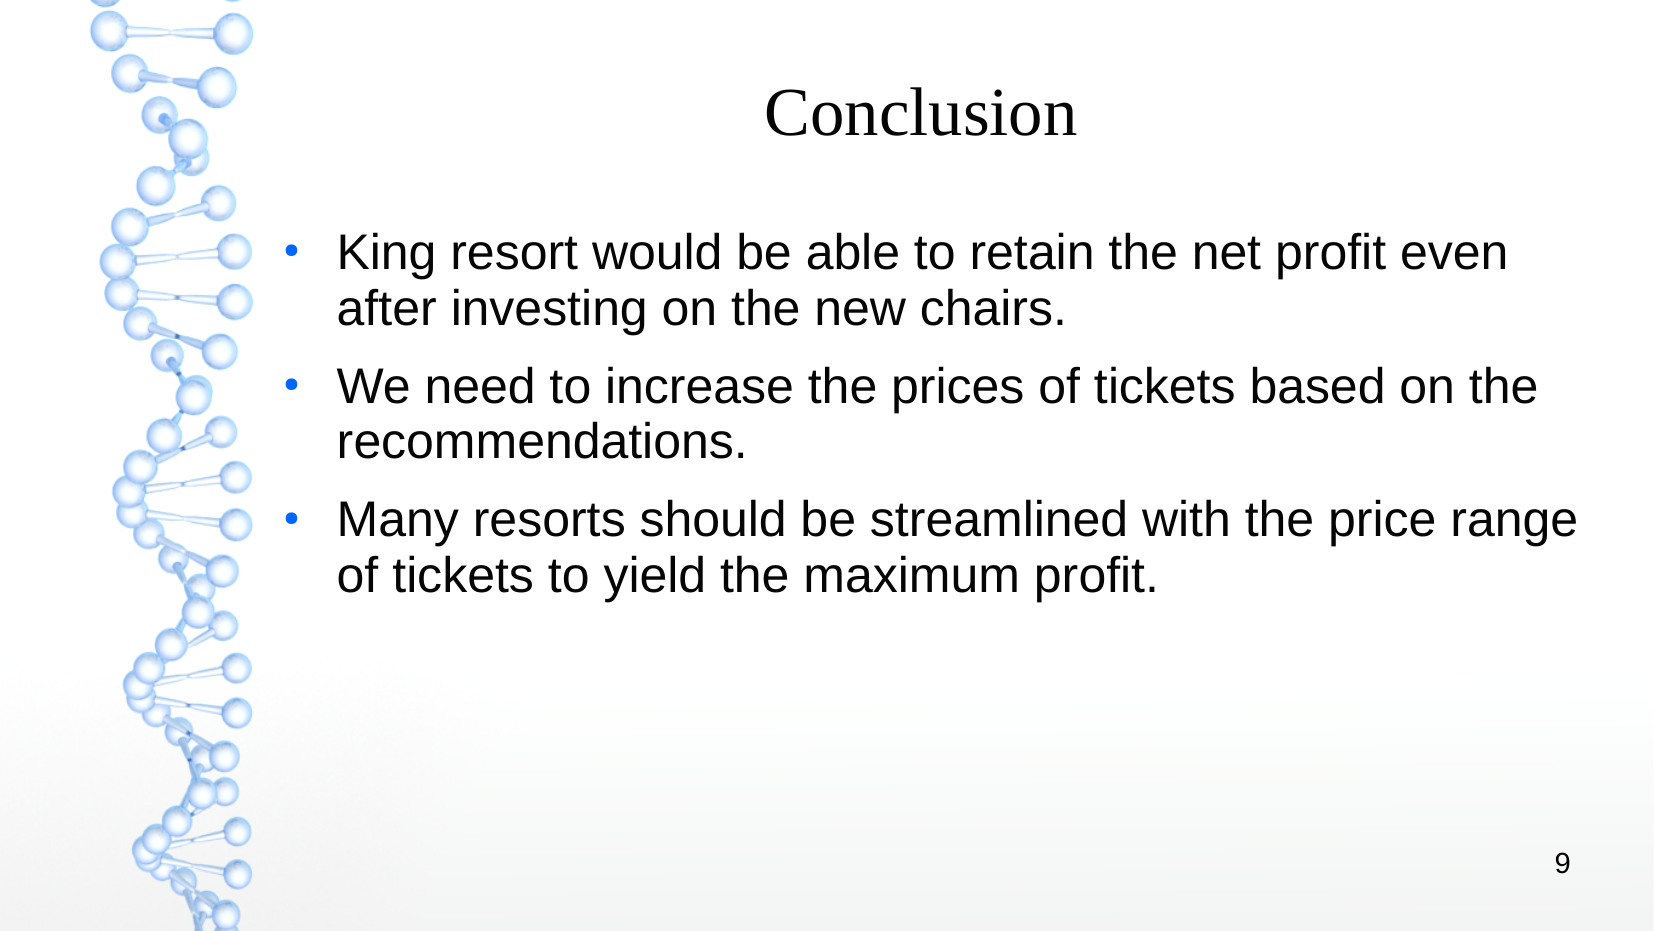

# Conclusion
King resort would be able to retain the net profit even after investing on the new chairs.
We need to increase the prices of tickets based on the recommendations.
Many resorts should be streamlined with the price range of tickets to yield the maximum profit.
9